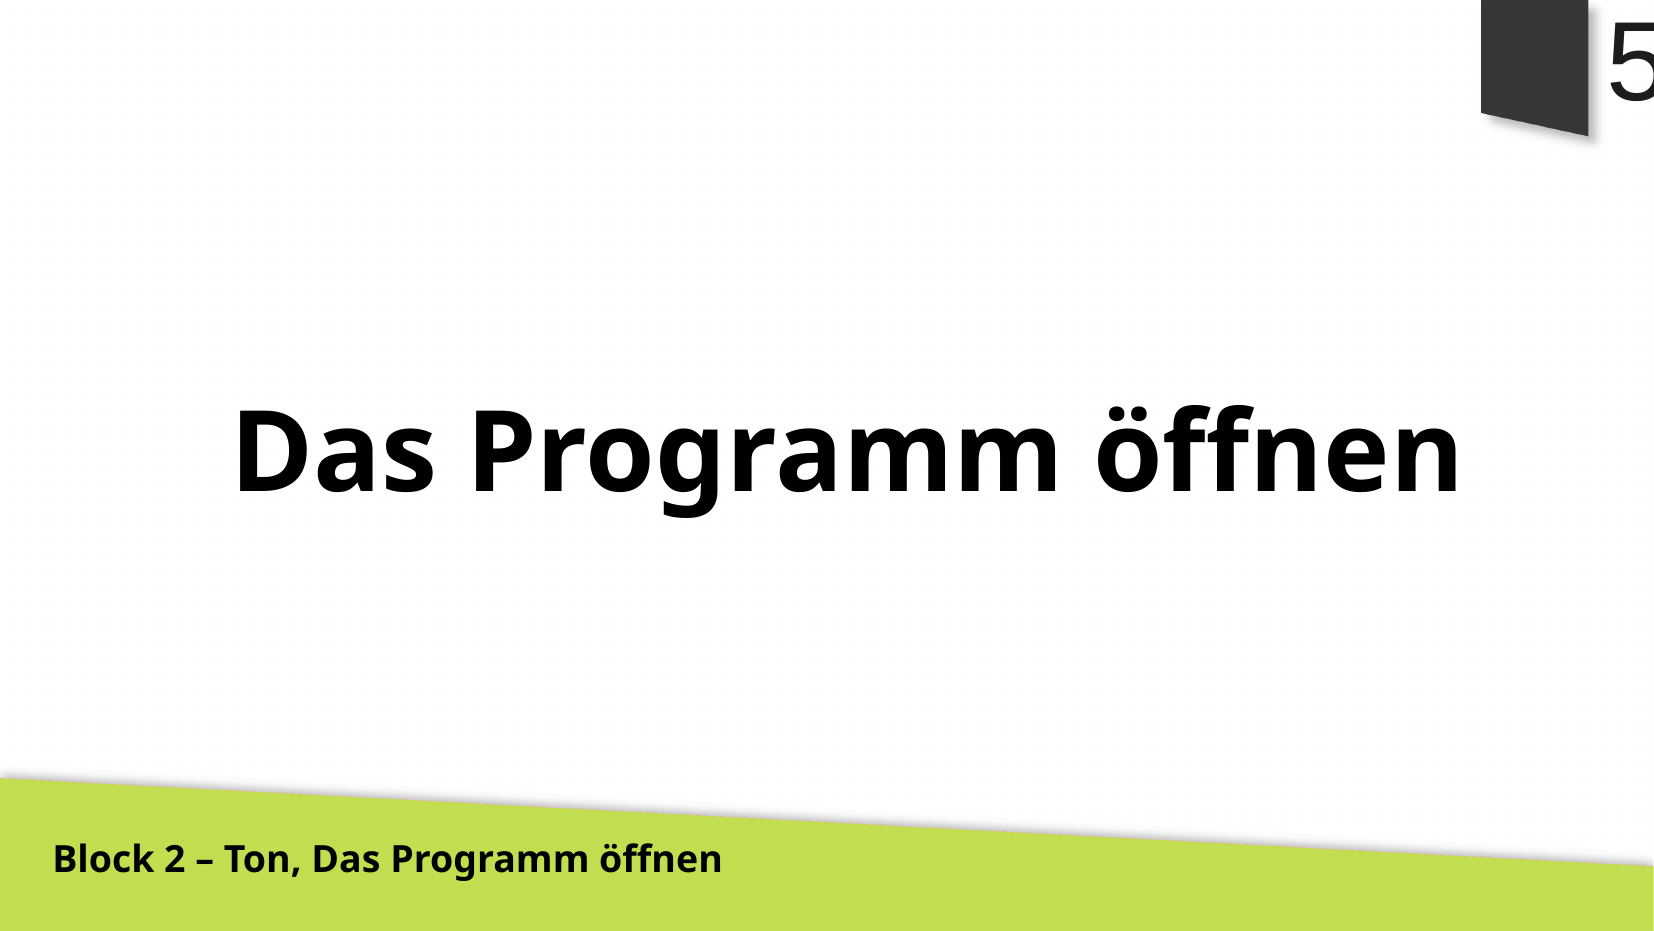

# Das Programm öffnen
Block 2 – Ton, Das Programm öffnen